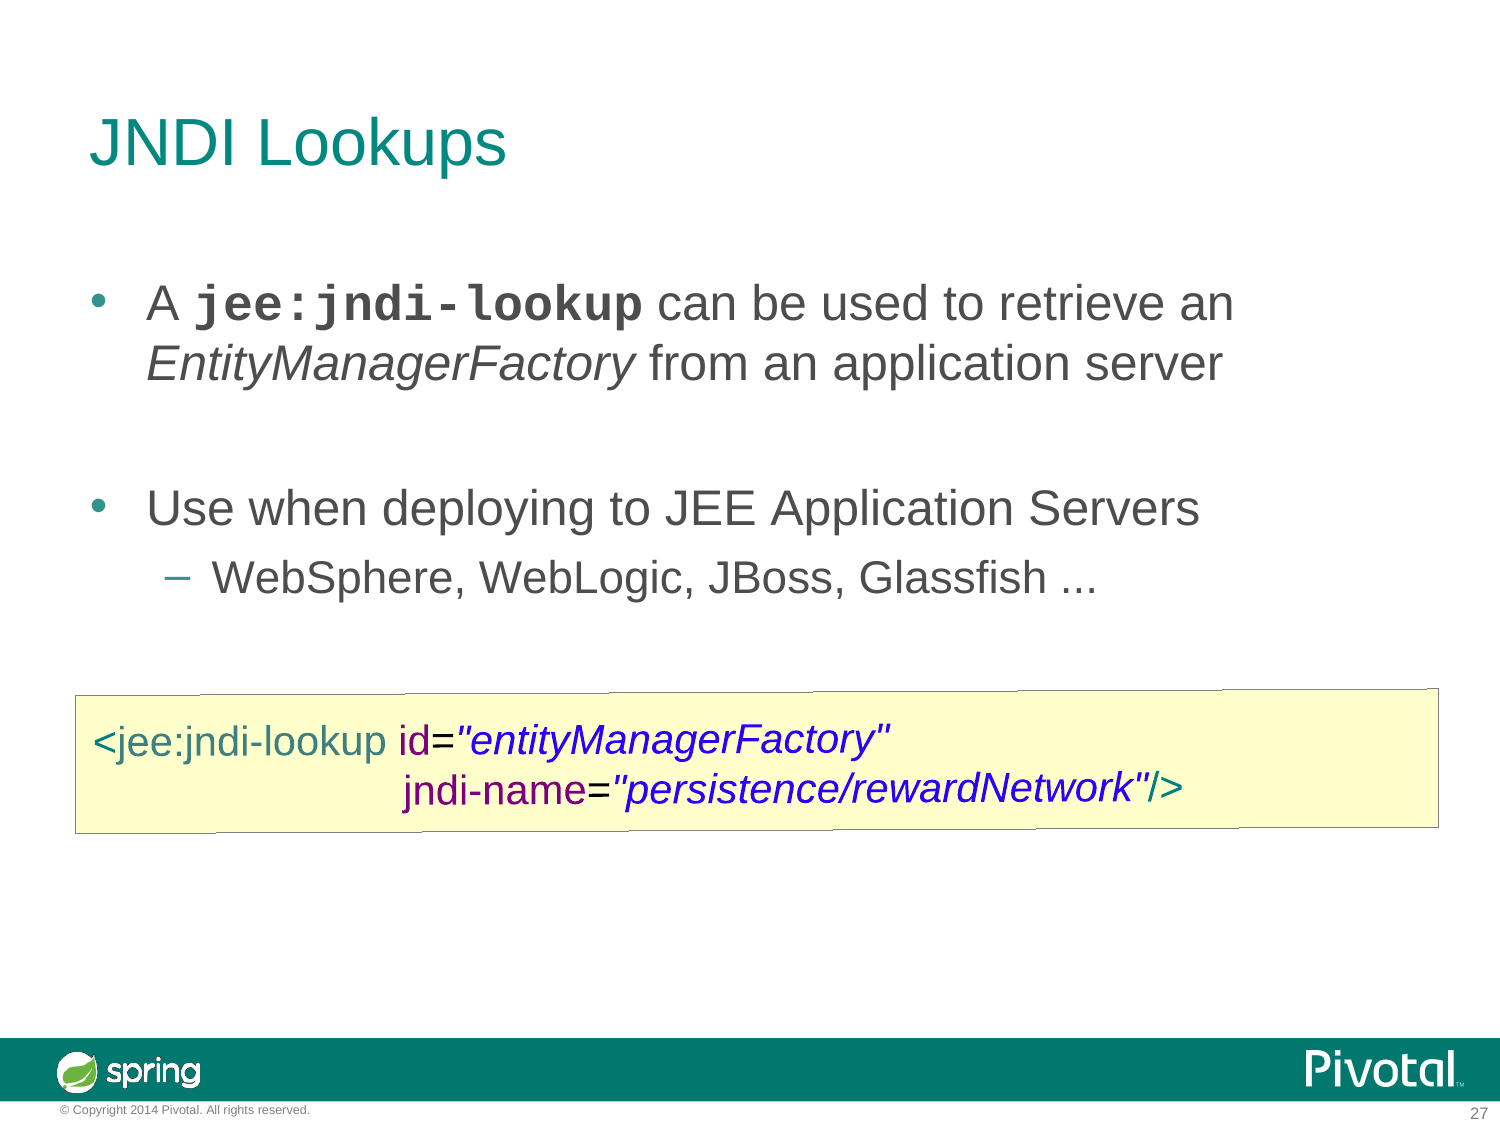

# JNDI Lookups
A jee:jndi-lookup can be used to retrieve an EntityManagerFactory from an application server
Use when deploying to JEE Application Servers
WebSphere, WebLogic, JBoss, Glassfish ...
<jee:jndi-lookup id="entityManagerFactory"
 jndi-name="persistence/rewardNetwork"/>